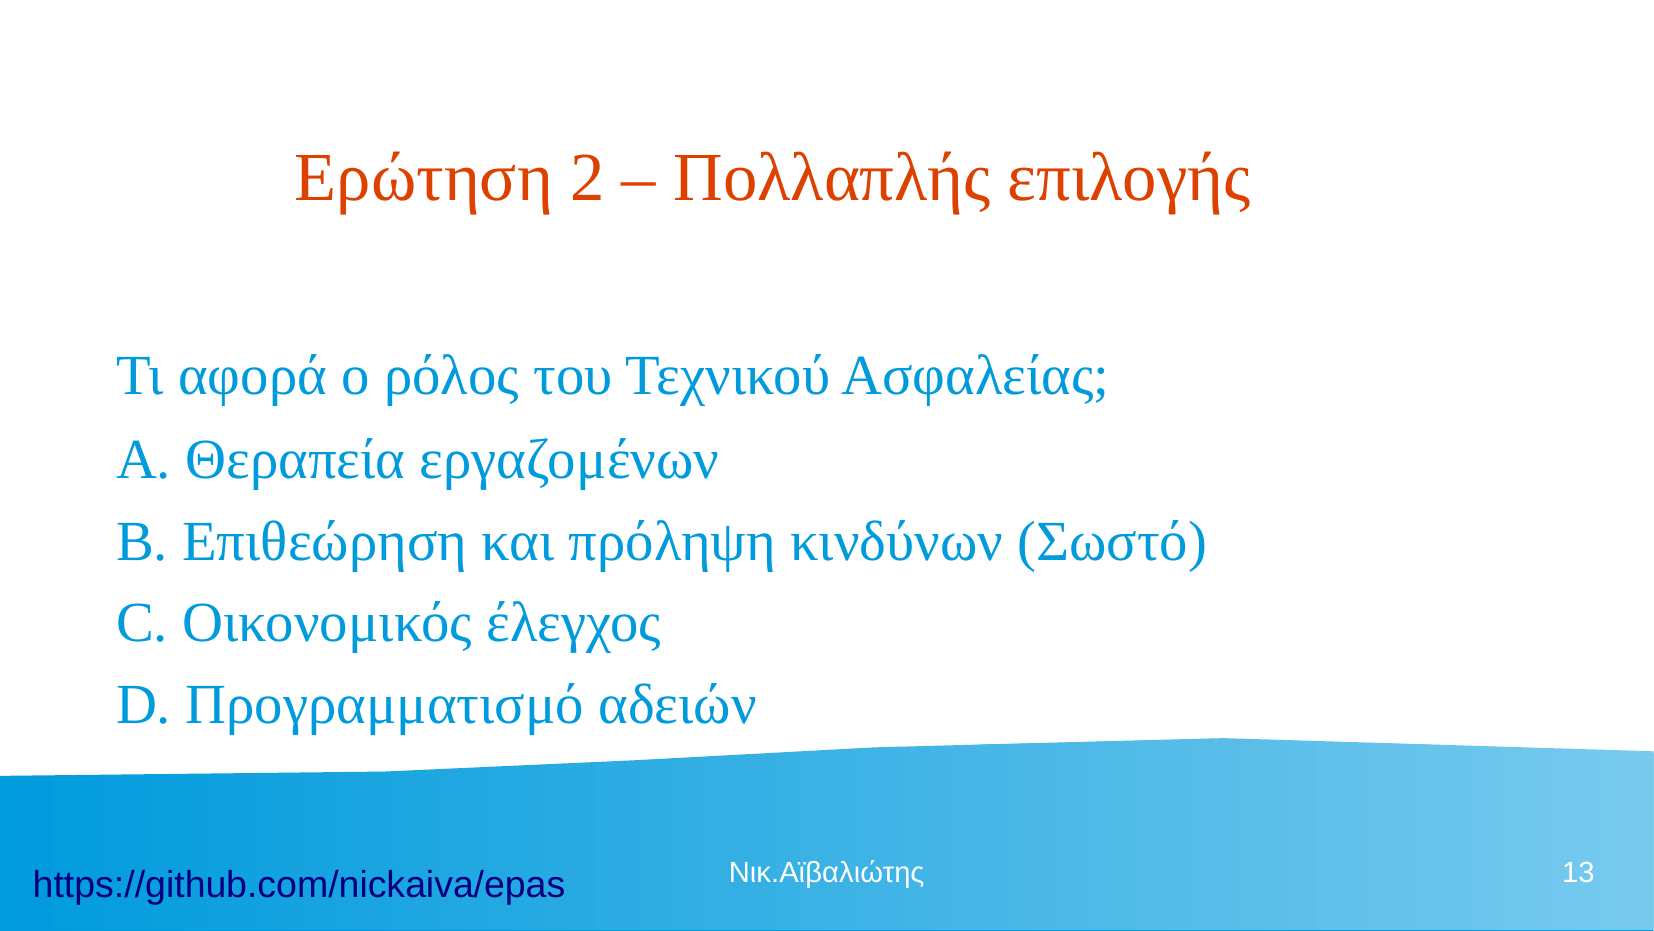

# Ερώτηση 2 – Πολλαπλής επιλογής
 Τι αφορά ο ρόλος του Τεχνικού Ασφαλείας;
 A. Θεραπεία εργαζομένων
 B. Επιθεώρηση και πρόληψη κινδύνων (Σωστό)
 C. Οικονομικός έλεγχος
 D. Προγραμματισμό αδειών
Νικ.Αϊβαλιώτης
13